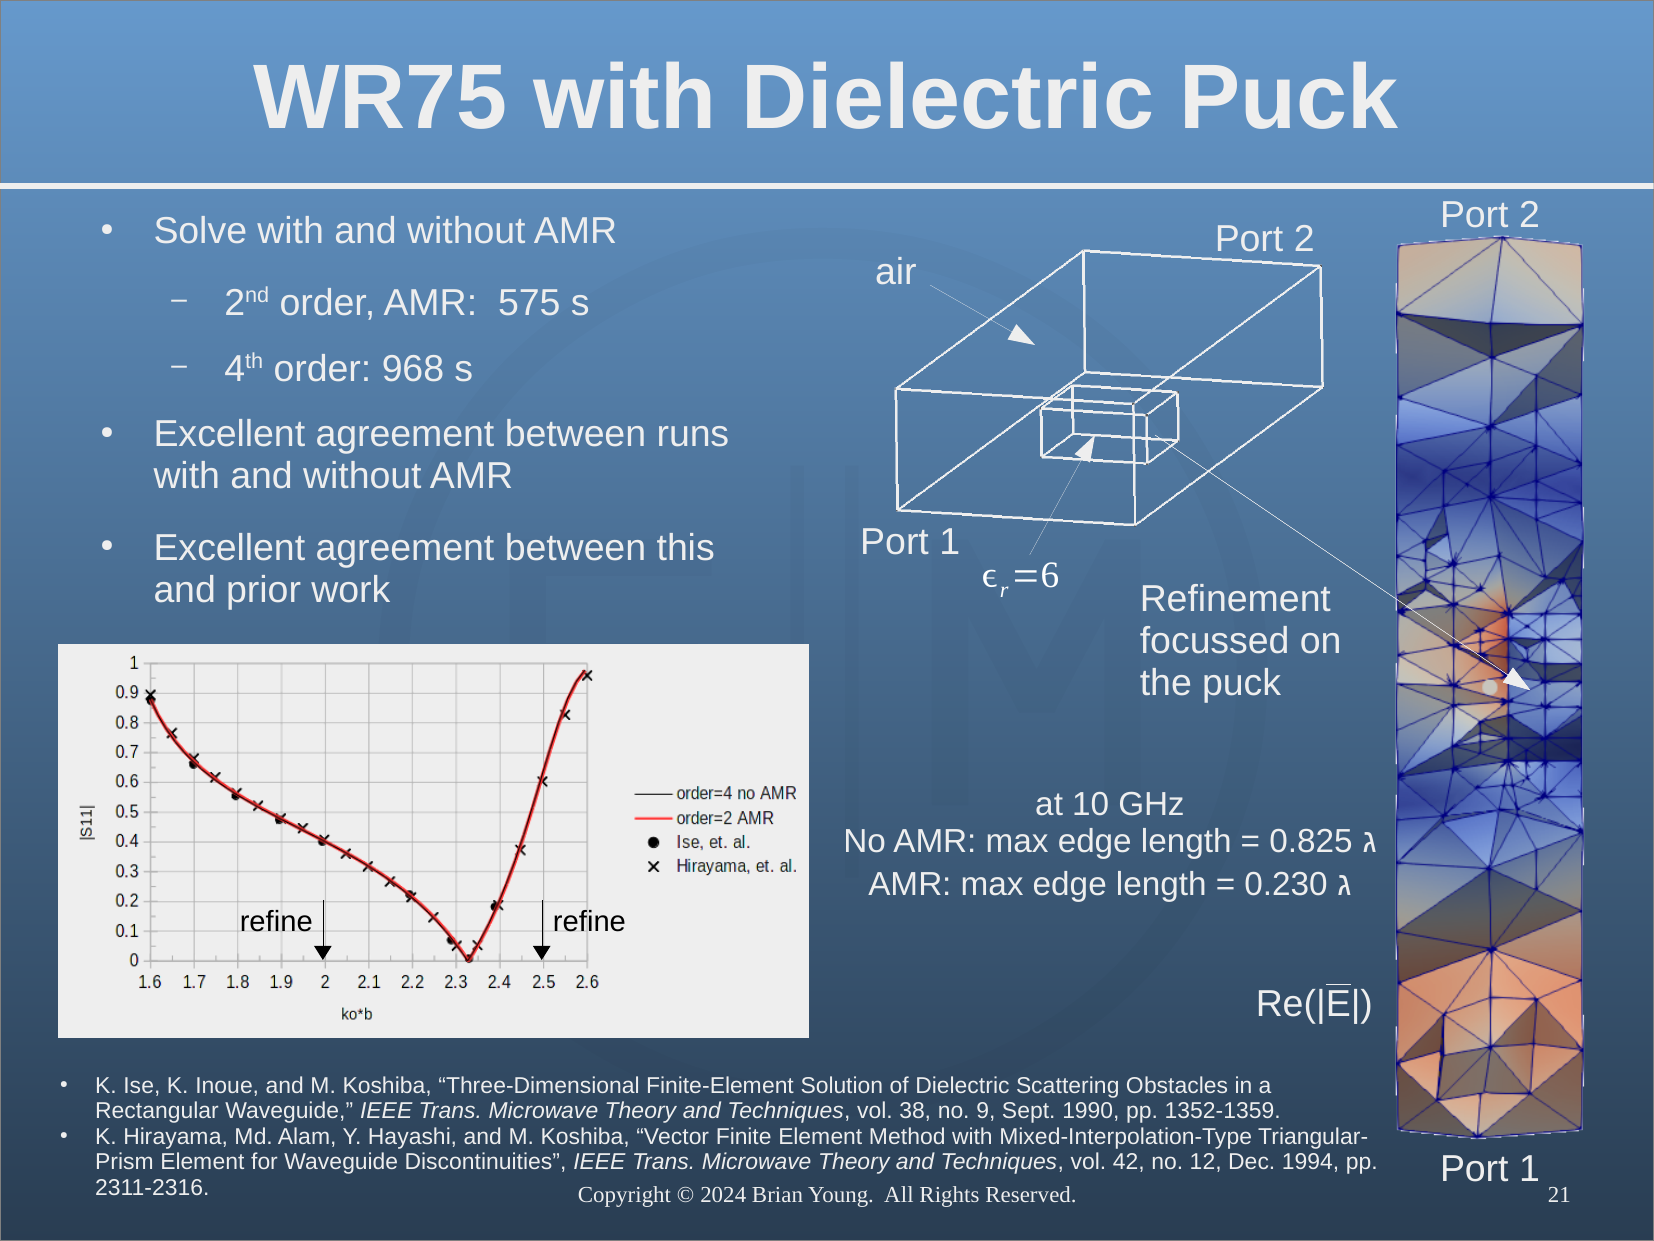

# WR75 with Dielectric Puck
Port 2
Solve with and without AMR
2nd order, AMR: 575 s
4th order: 968 s
Excellent agreement between runs with and without AMR
Excellent agreement between this and prior work
Port 2
air
Port 1
Refinement focussed on the puck
at 10 GHz
No AMR: max edge length = 0.825 ג
AMR: max edge length = 0.230 ג
refine
refine
Re(|E|)
K. Ise, K. Inoue, and M. Koshiba, “Three-Dimensional Finite-Element Solution of Dielectric Scattering Obstacles in a Rectangular Waveguide,” IEEE Trans. Microwave Theory and Techniques, vol. 38, no. 9, Sept. 1990, pp. 1352-1359.
K. Hirayama, Md. Alam, Y. Hayashi, and M. Koshiba, “Vector Finite Element Method with Mixed-Interpolation-Type Triangular-Prism Element for Waveguide Discontinuities”, IEEE Trans. Microwave Theory and Techniques, vol. 42, no. 12, Dec. 1994, pp. 2311-2316.
Port 1
21